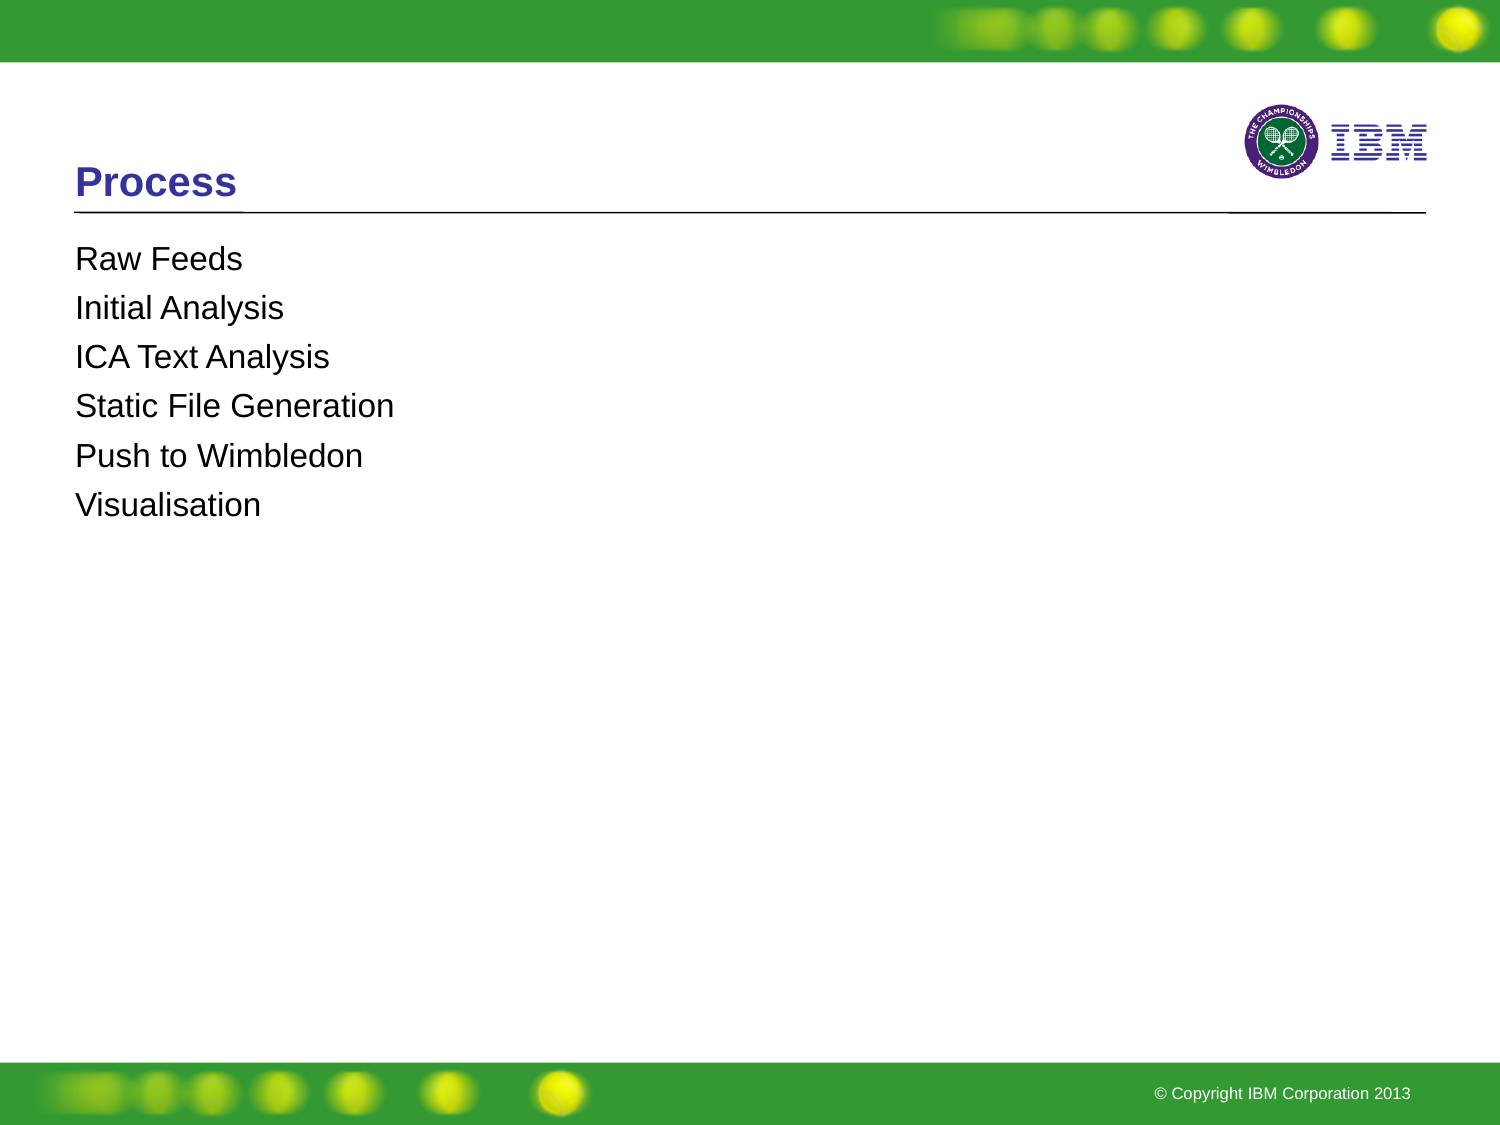

# Process
Raw Feeds
Initial Analysis
ICA Text Analysis
Static File Generation
Push to Wimbledon
Visualisation